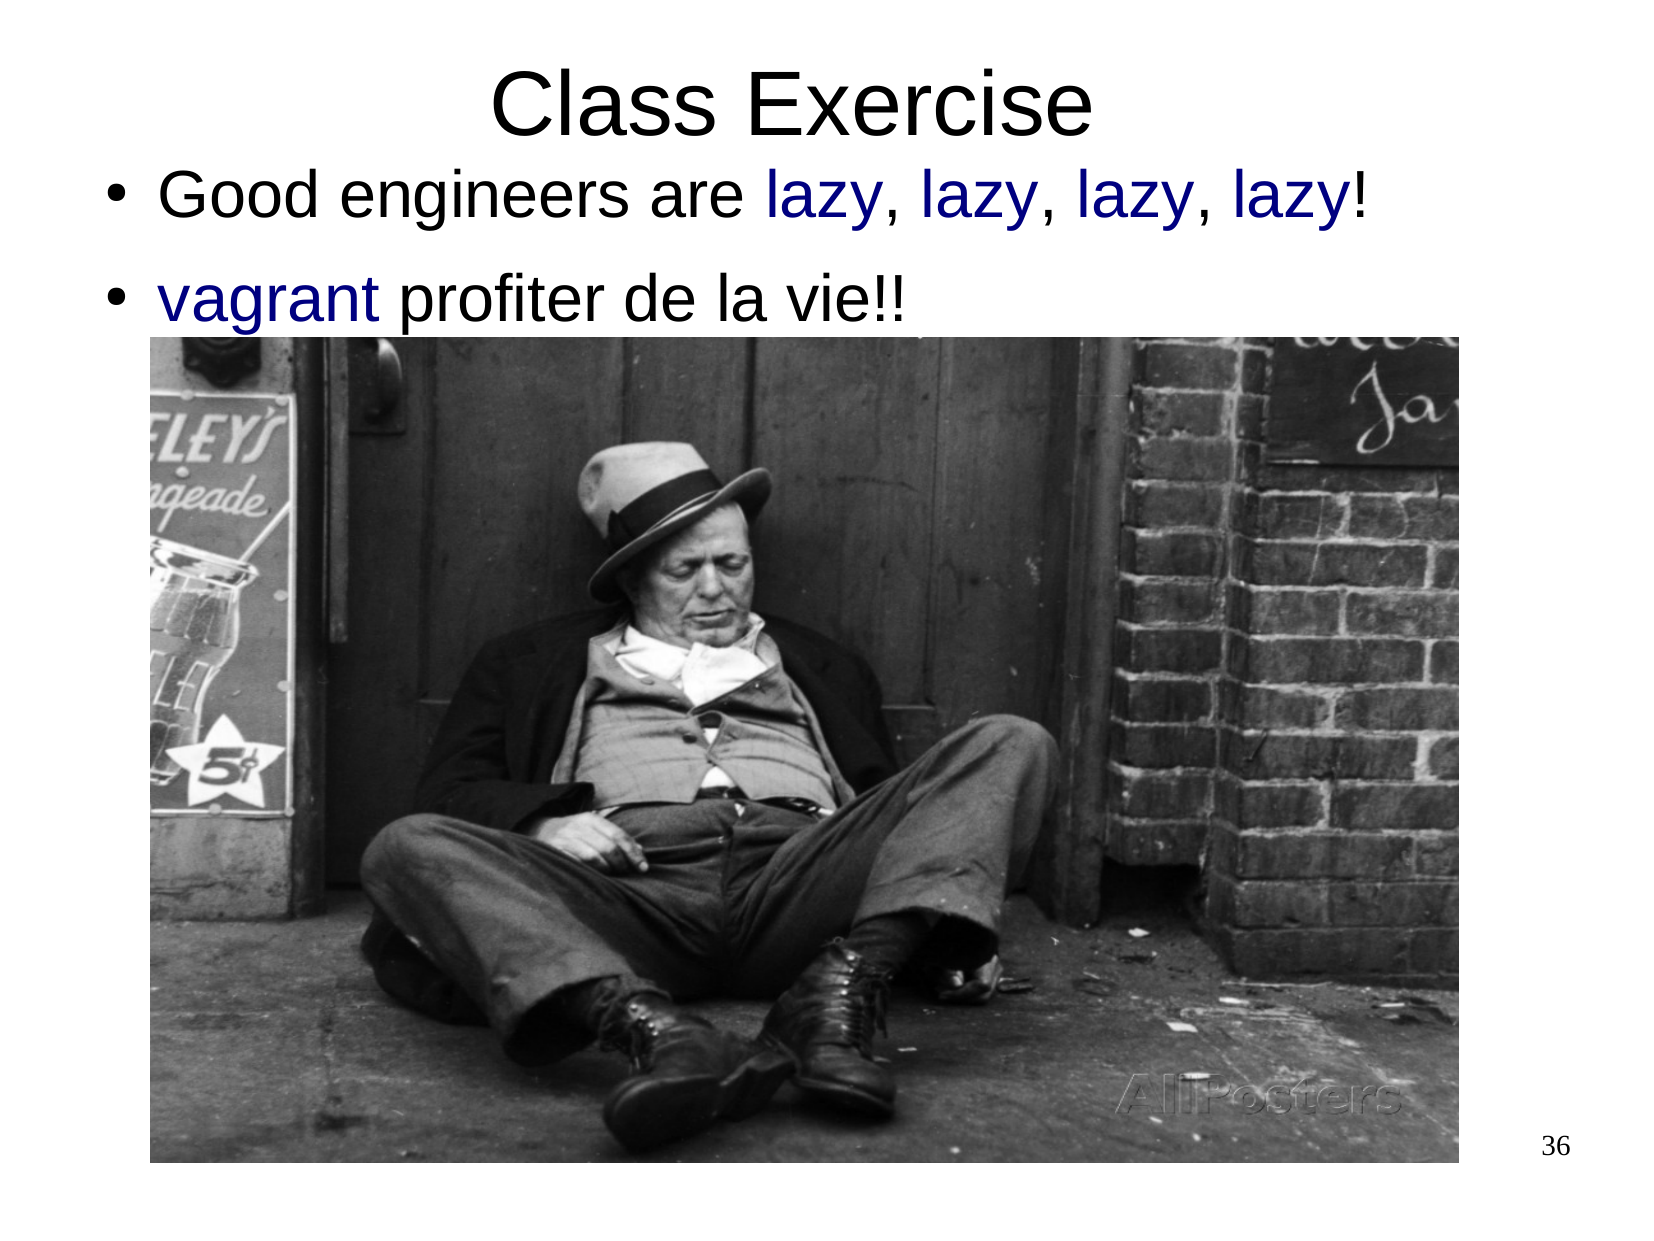

# Class Exercise
Good engineers are lazy, lazy, lazy, lazy!
vagrant profiter de la vie!!
36